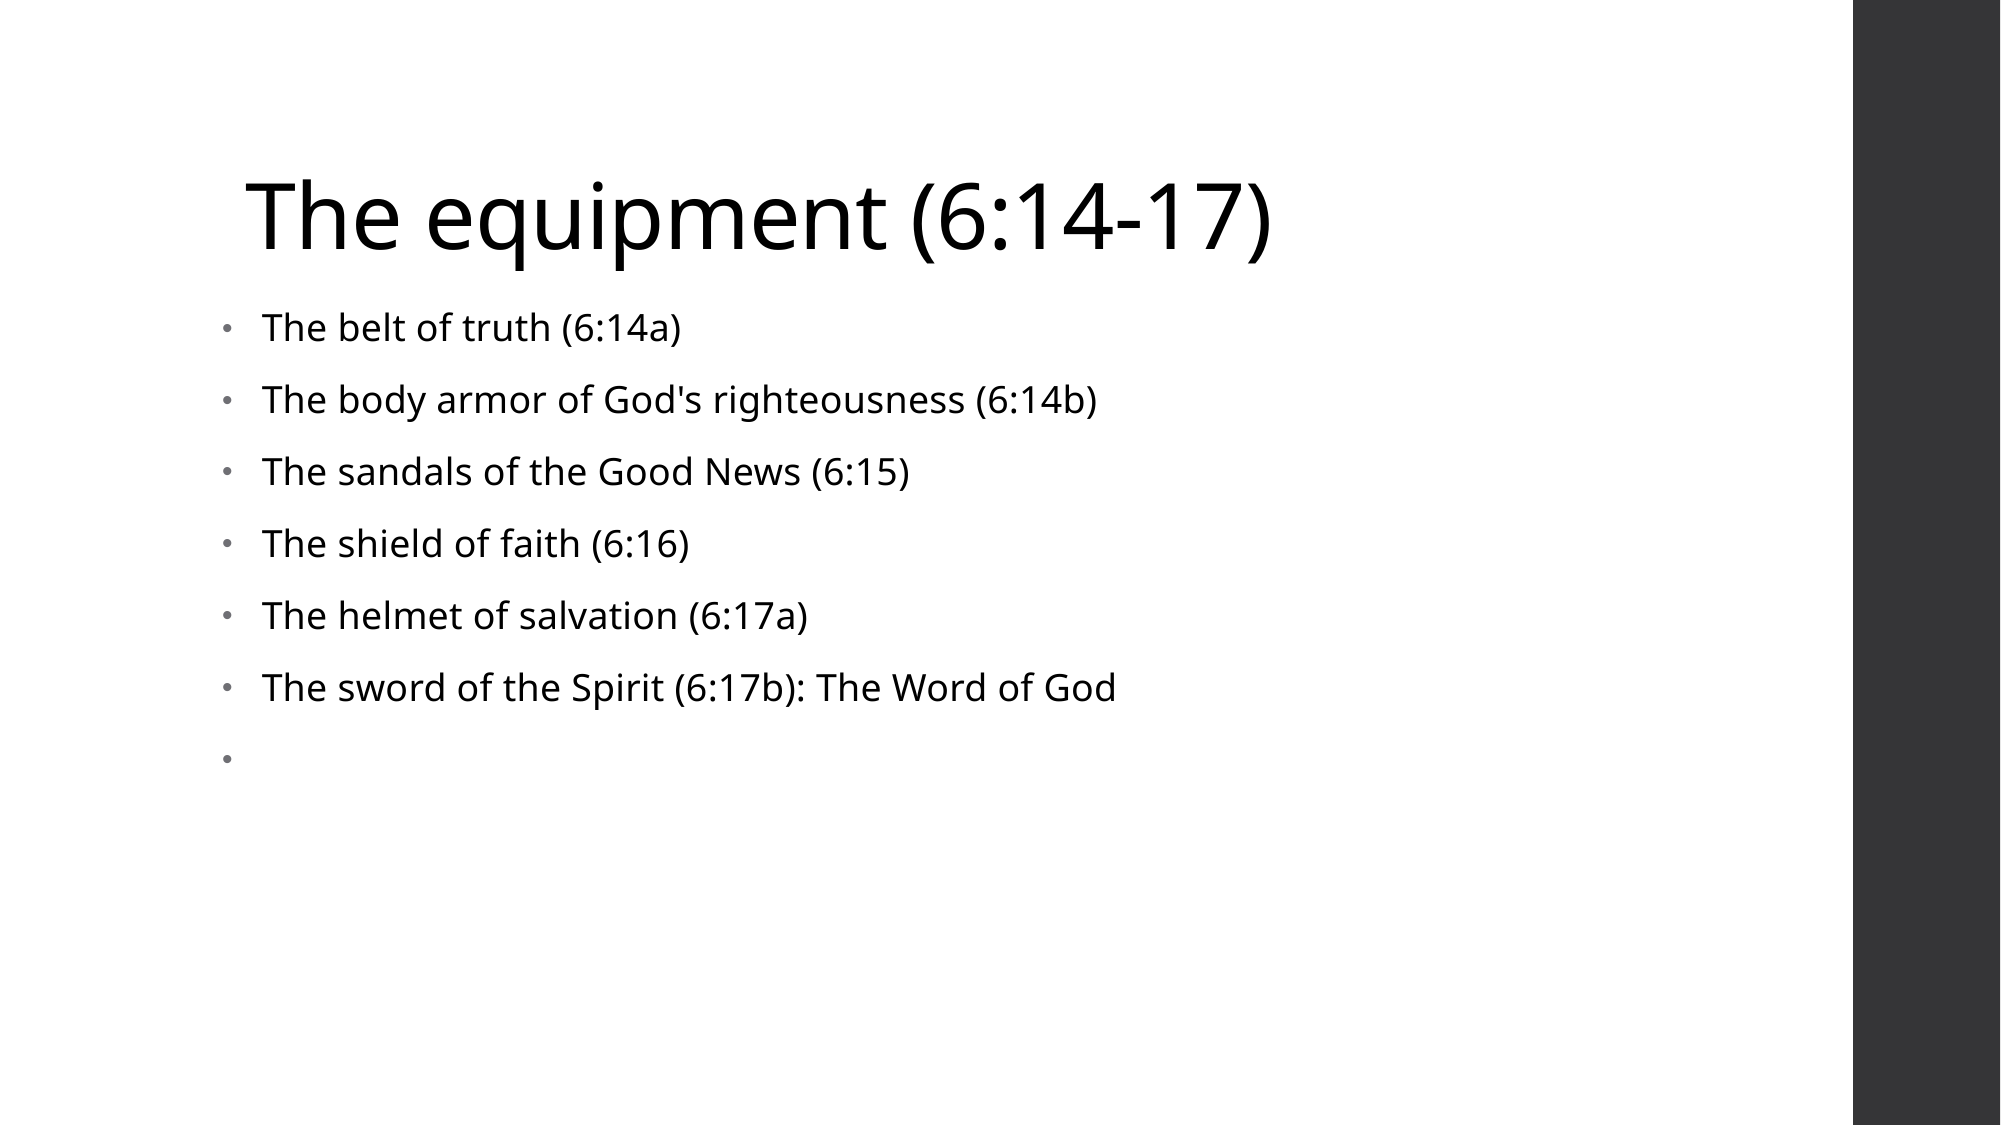

# The equipment (6:14-17)
 The belt of truth (6:14a)
 The body armor of God's righteousness (6:14b)
 The sandals of the Good News (6:15)
 The shield of faith (6:16)
 The helmet of salvation (6:17a)
 The sword of the Spirit (6:17b): The Word of God